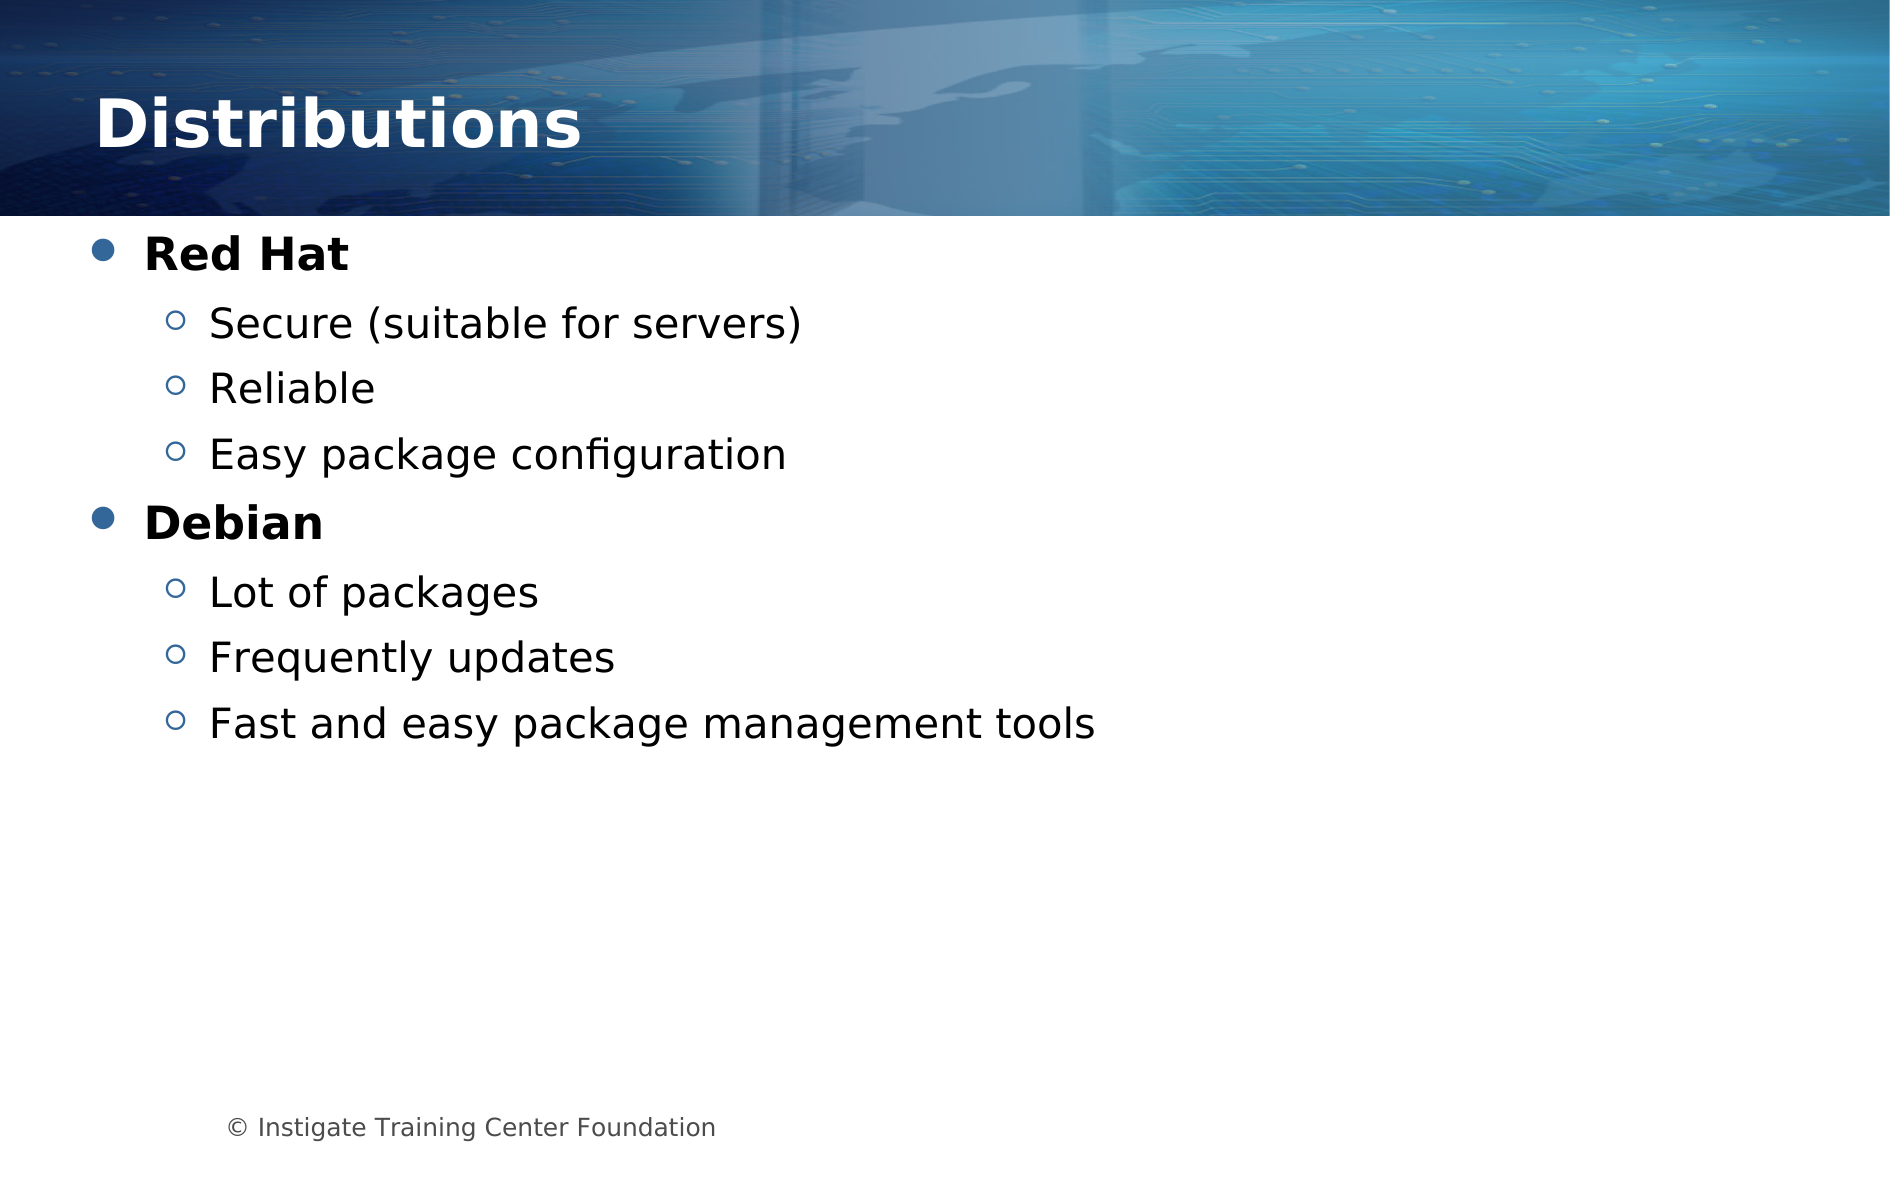

# Distributions
Red Hat
Secure (suitable for servers)
Reliable
Easy package configuration
Debian
Lot of packages
Frequently updates
Fast and easy package management tools